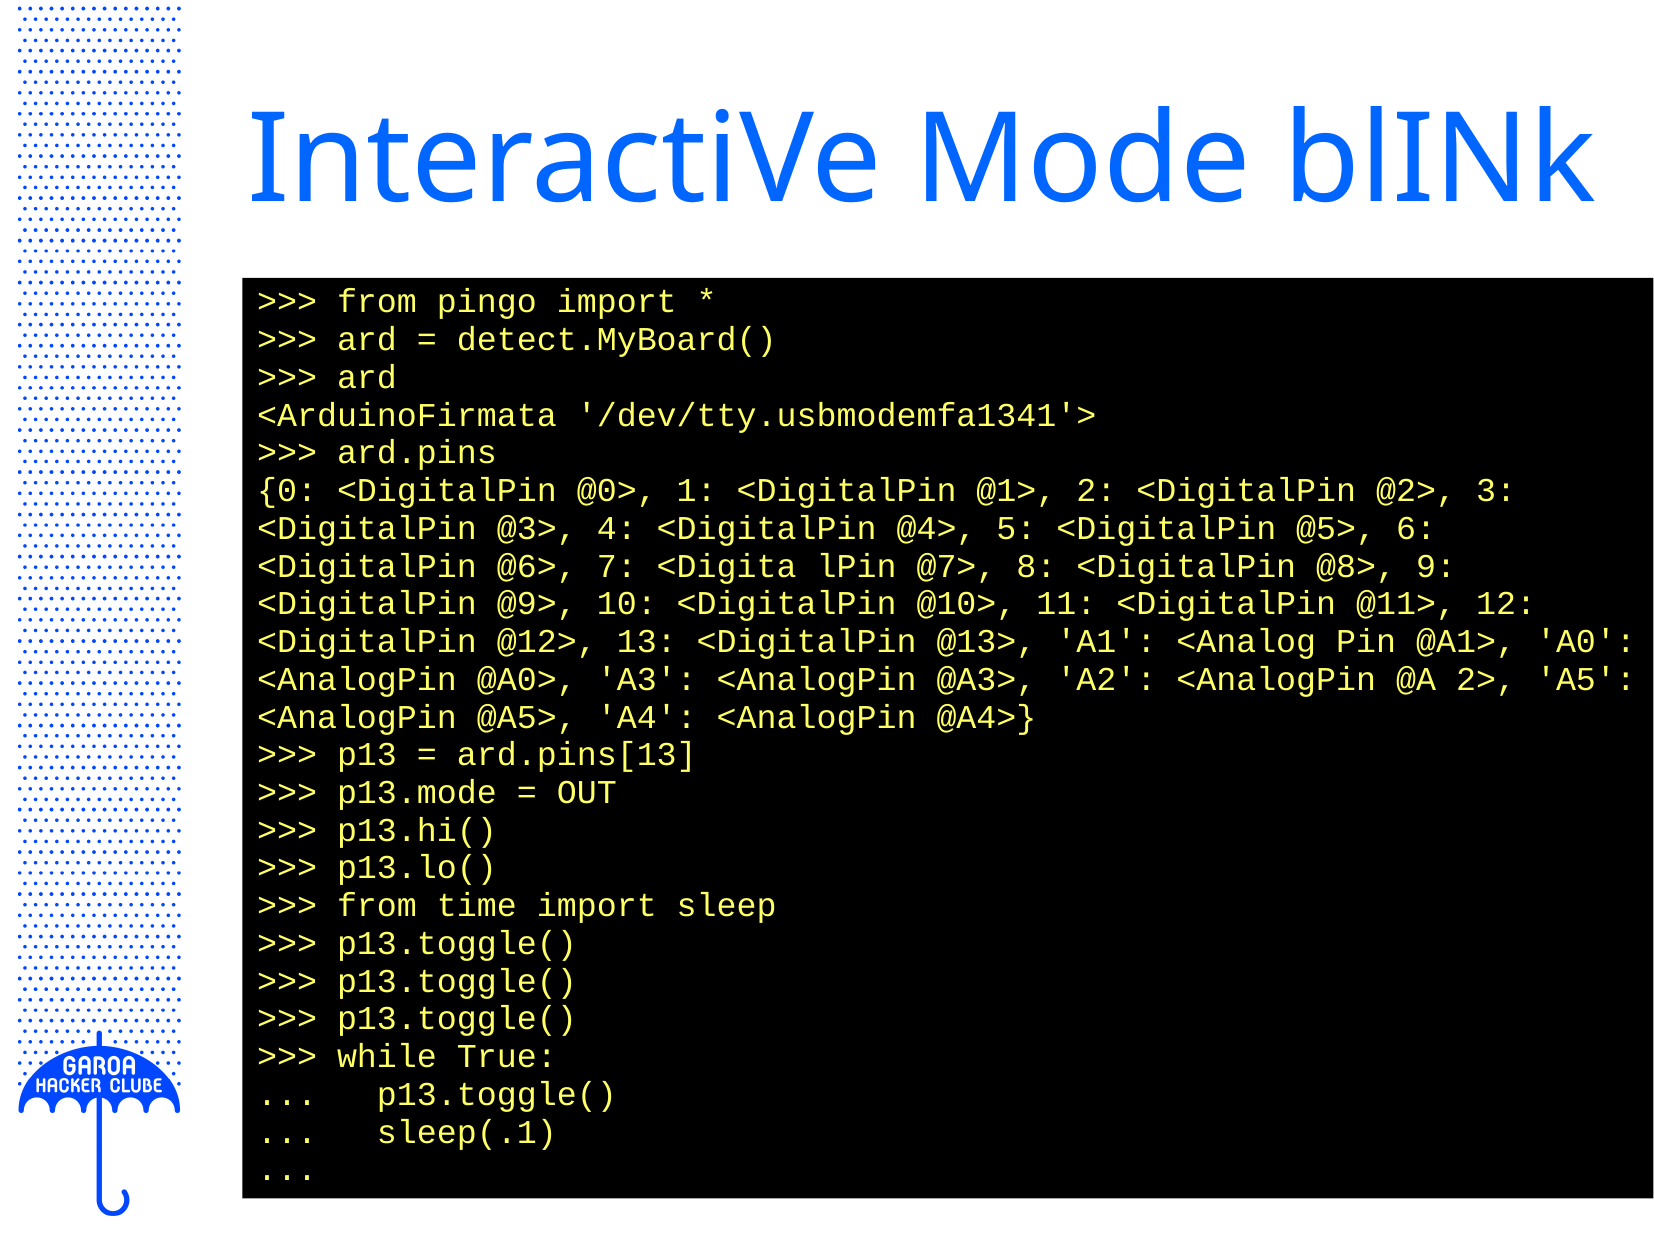

# InteractiVe Mode blINk
>>> from pingo import *
>>> ard = detect.MyBoard()
>>> ard
<ArduinoFirmata '/dev/tty.usbmodemfa1341'>
>>> ard.pins
{0: <DigitalPin @0>, 1: <DigitalPin @1>, 2: <DigitalPin @2>, 3: <DigitalPin @3>, 4: <DigitalPin @4>, 5: <DigitalPin @5>, 6: <DigitalPin @6>, 7: <Digita lPin @7>, 8: <DigitalPin @8>, 9: <DigitalPin @9>, 10: <DigitalPin @10>, 11: <DigitalPin @11>, 12: <DigitalPin @12>, 13: <DigitalPin @13>, 'A1': <Analog Pin @A1>, 'A0': <AnalogPin @A0>, 'A3': <AnalogPin @A3>, 'A2': <AnalogPin @A 2>, 'A5': <AnalogPin @A5>, 'A4': <AnalogPin @A4>}
>>> p13 = ard.pins[13]
>>> p13.mode = OUT
>>> p13.hi()
>>> p13.lo()
>>> from time import sleep
>>> p13.toggle()
>>> p13.toggle()
>>> p13.toggle()
>>> while True:
... p13.toggle()
... sleep(.1)
...